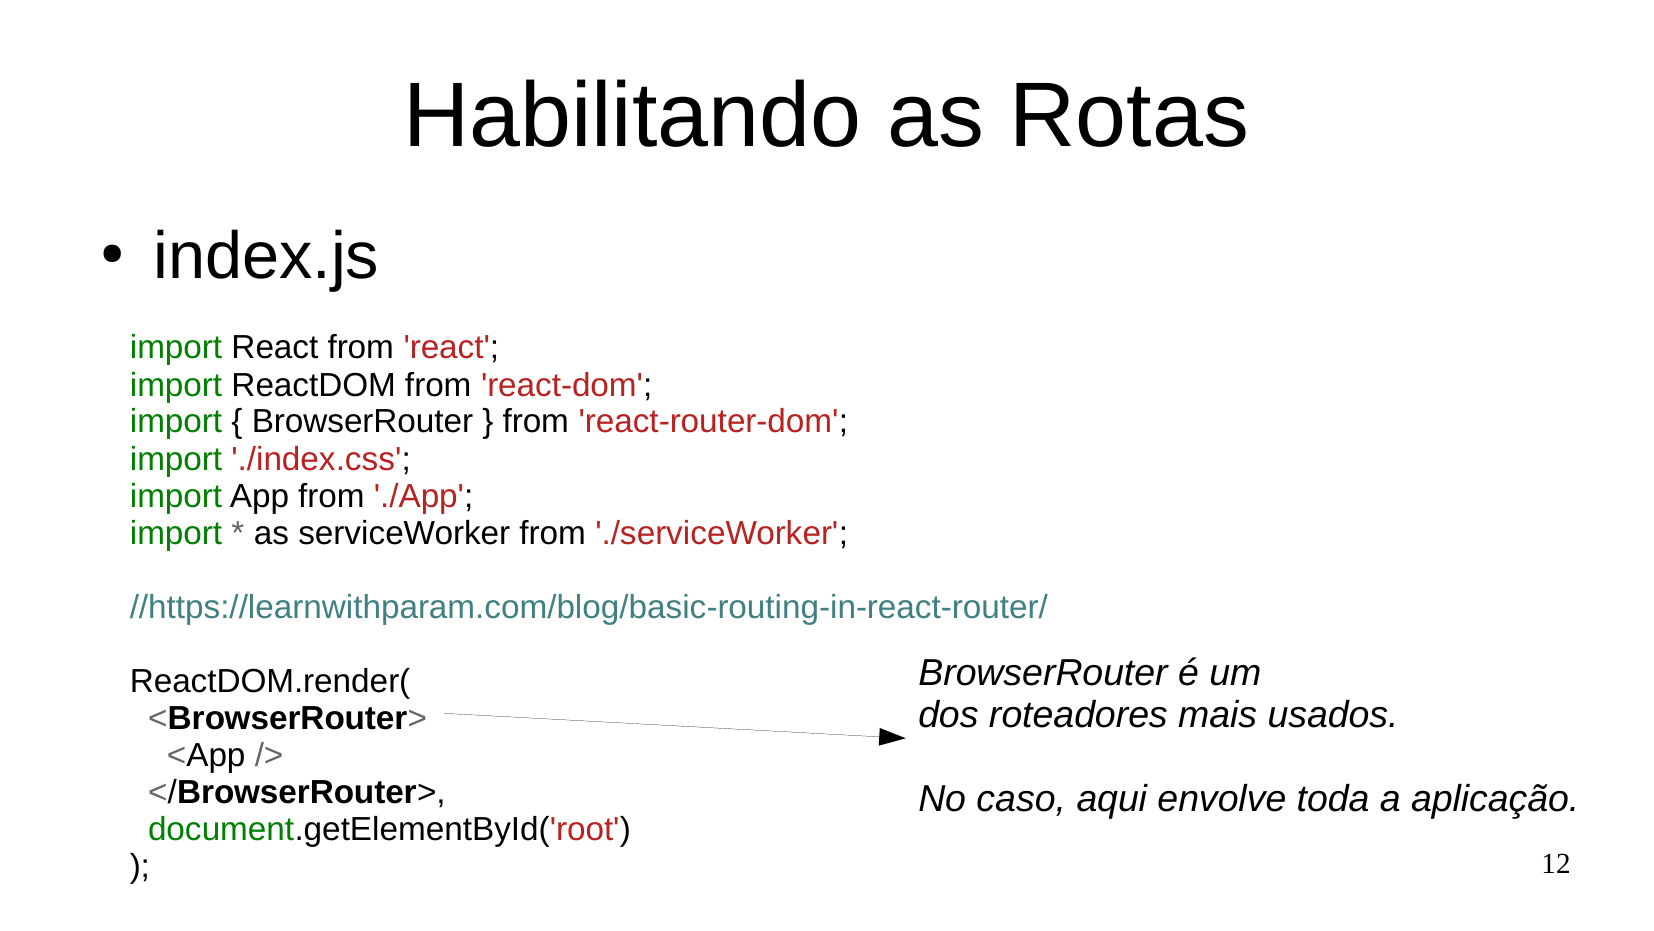

# Habilitando as Rotas
index.js
import React from 'react';
import ReactDOM from 'react-dom';
import { BrowserRouter } from 'react-router-dom';
import './index.css';
import App from './App';
import * as serviceWorker from './serviceWorker';
//https://learnwithparam.com/blog/basic-routing-in-react-router/
ReactDOM.render(
 <BrowserRouter>
 <App />
 </BrowserRouter>,
 document.getElementById('root')
);
BrowserRouter é um
dos roteadores mais usados.
No caso, aqui envolve toda a aplicação.
12